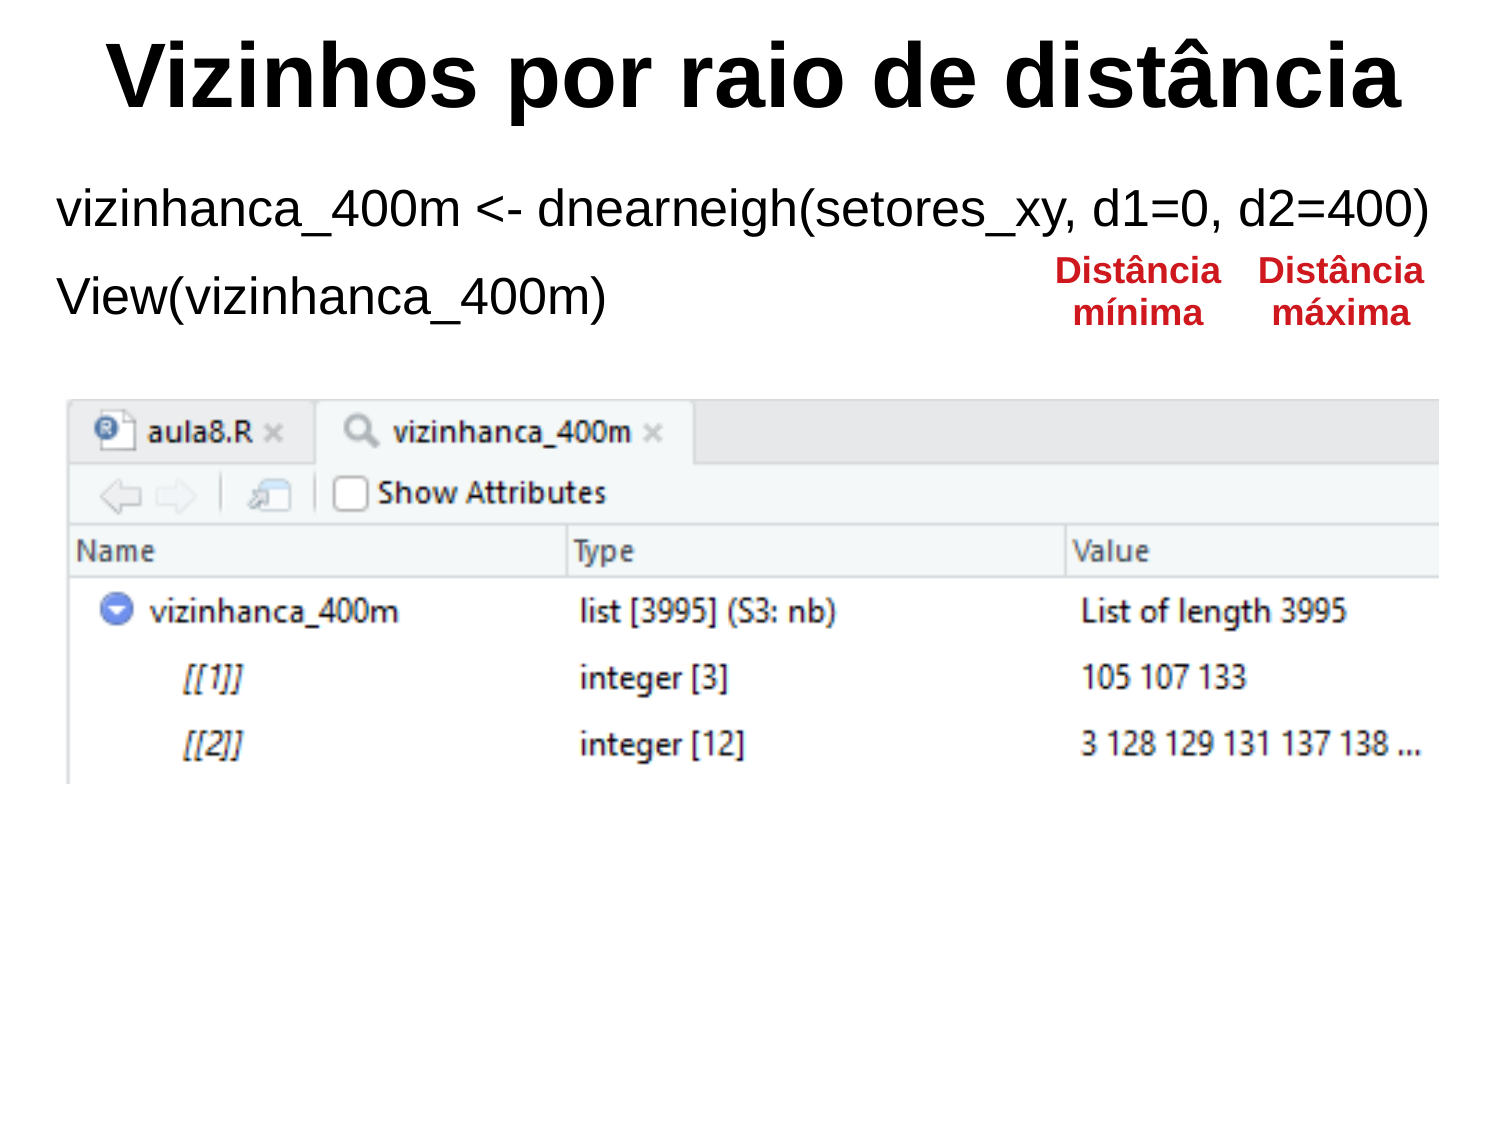

# Vizinhos por raio de distância
vizinhanca_400m <- dnearneigh(setores_xy, d1=0, d2=400)
View(vizinhanca_400m)
Distância mínima
Distância máxima